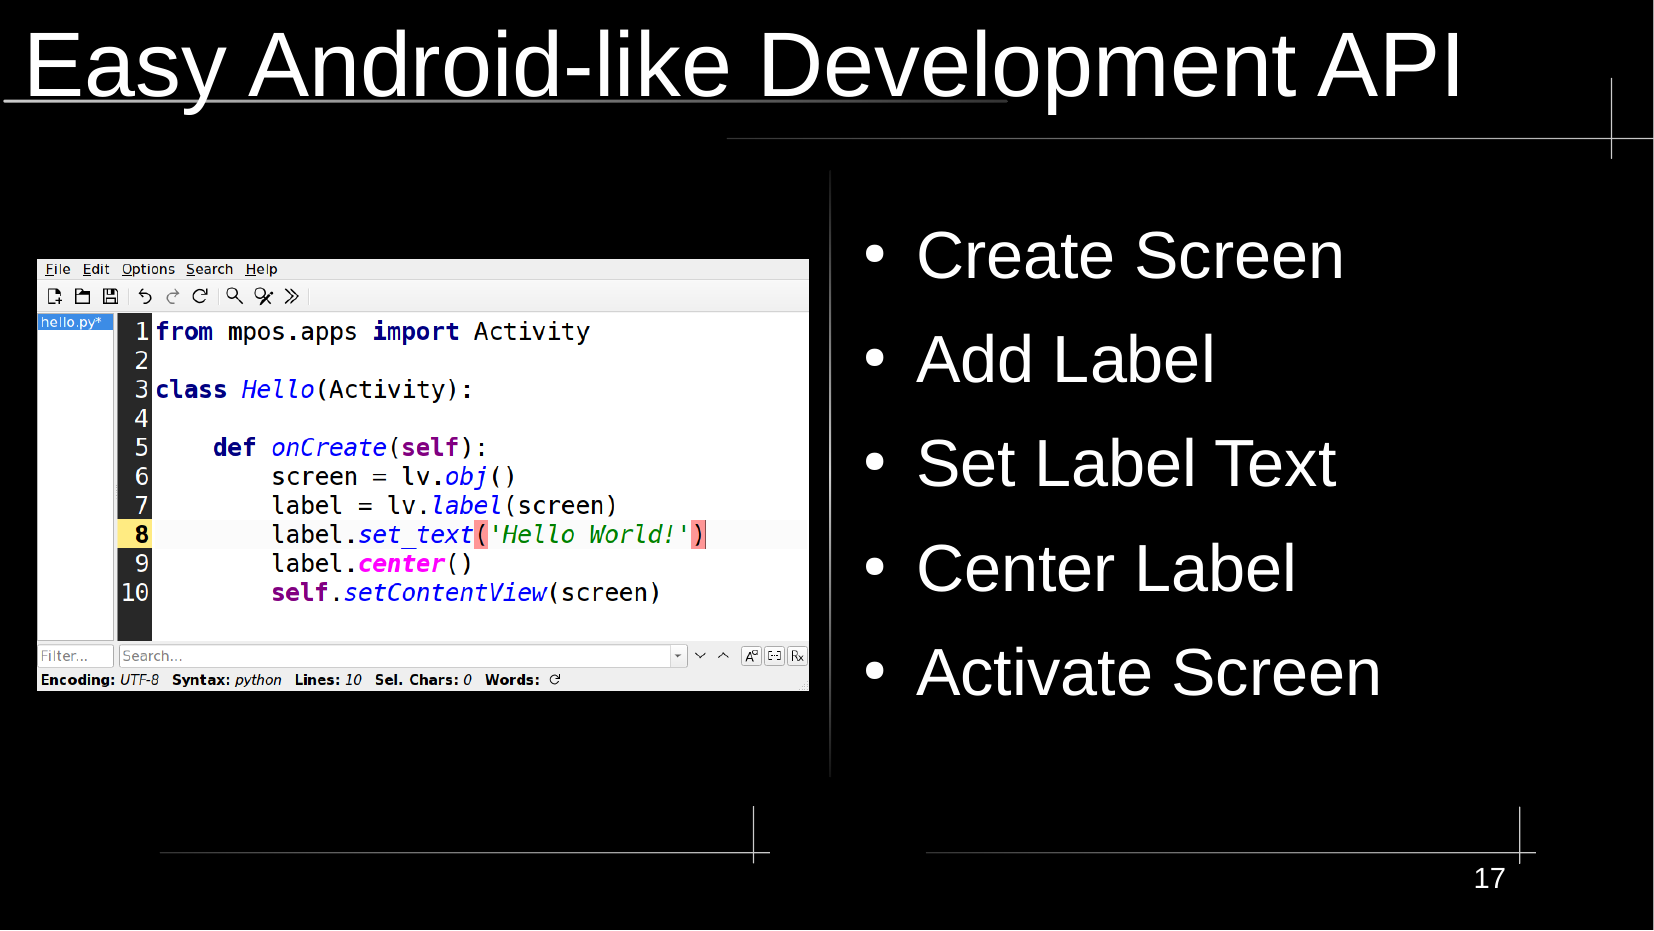

# Easy Android-like Development API
Create Screen
Add Label
Set Label Text
Center Label
Activate Screen
17